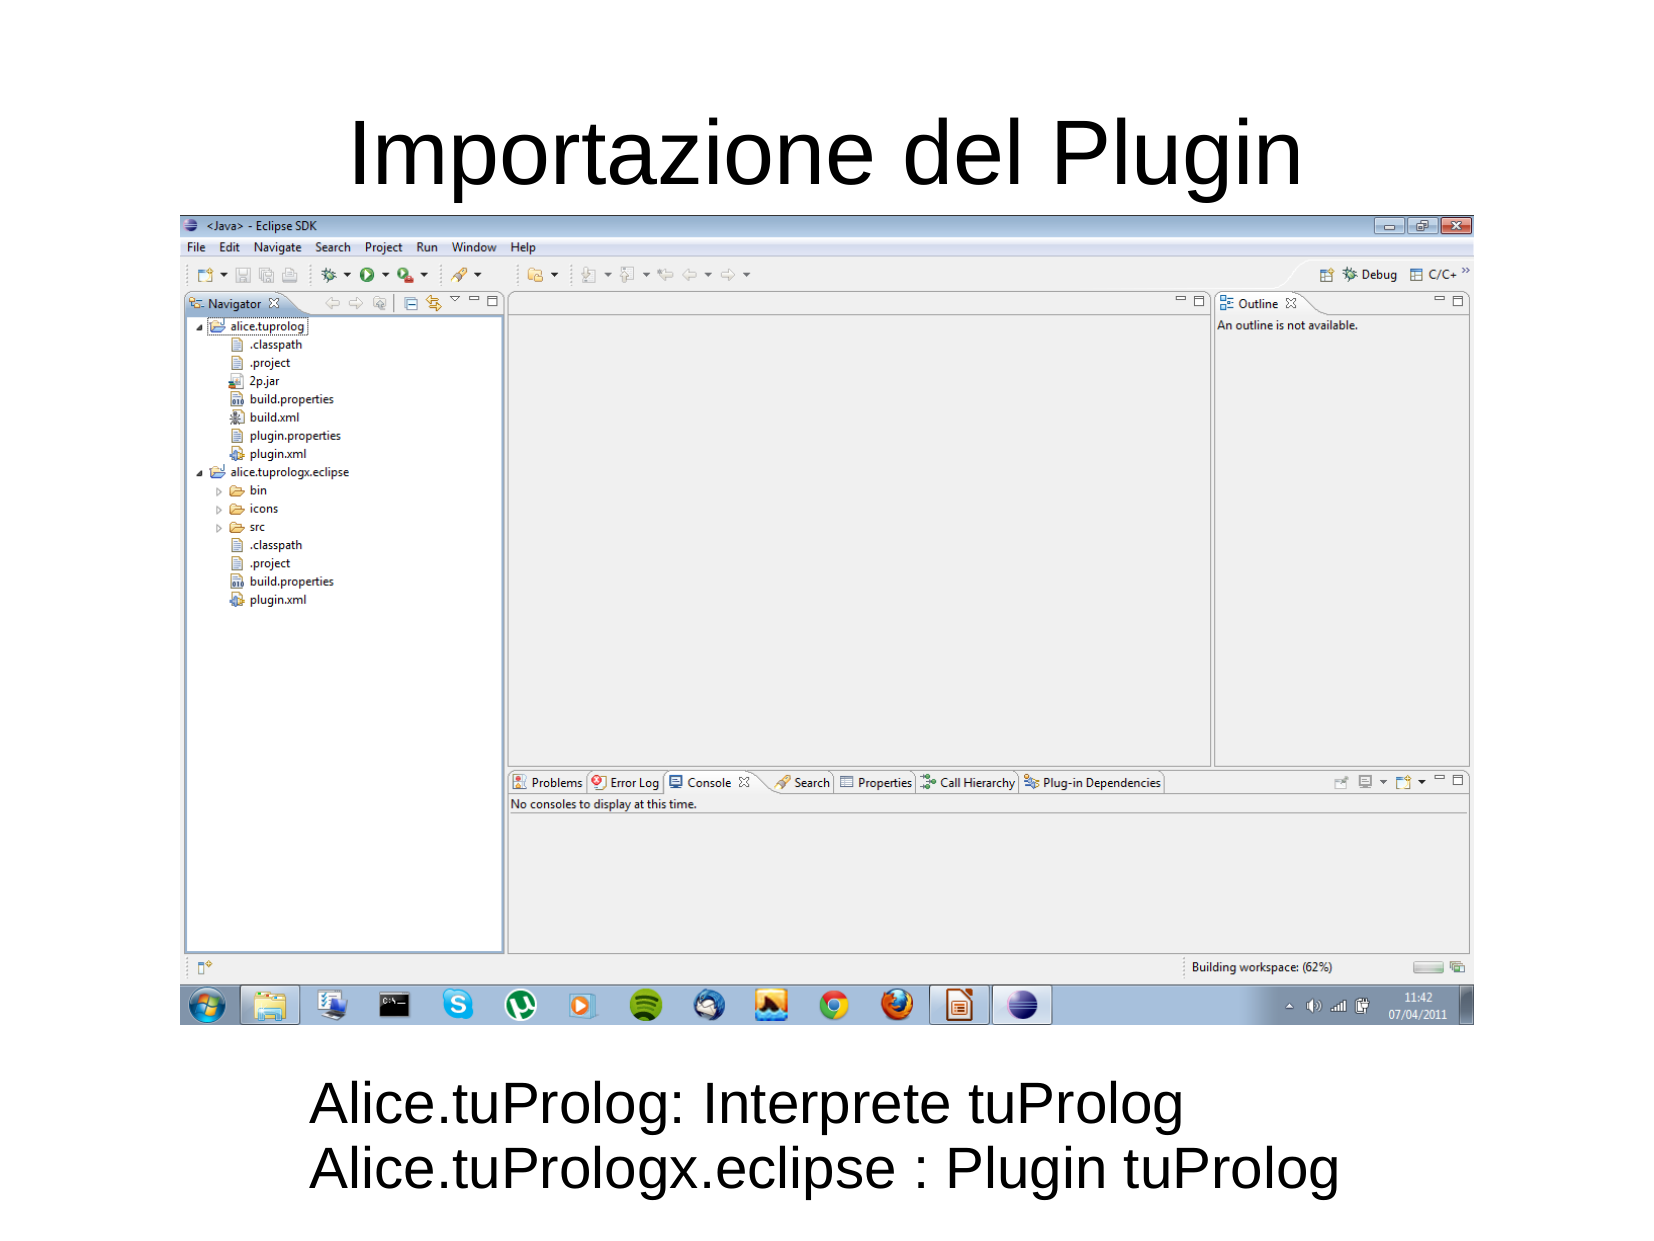

# Importazione del Plugin
Alice.tuProlog: Interprete tuProlog
Alice.tuPrologx.eclipse : Plugin tuProlog